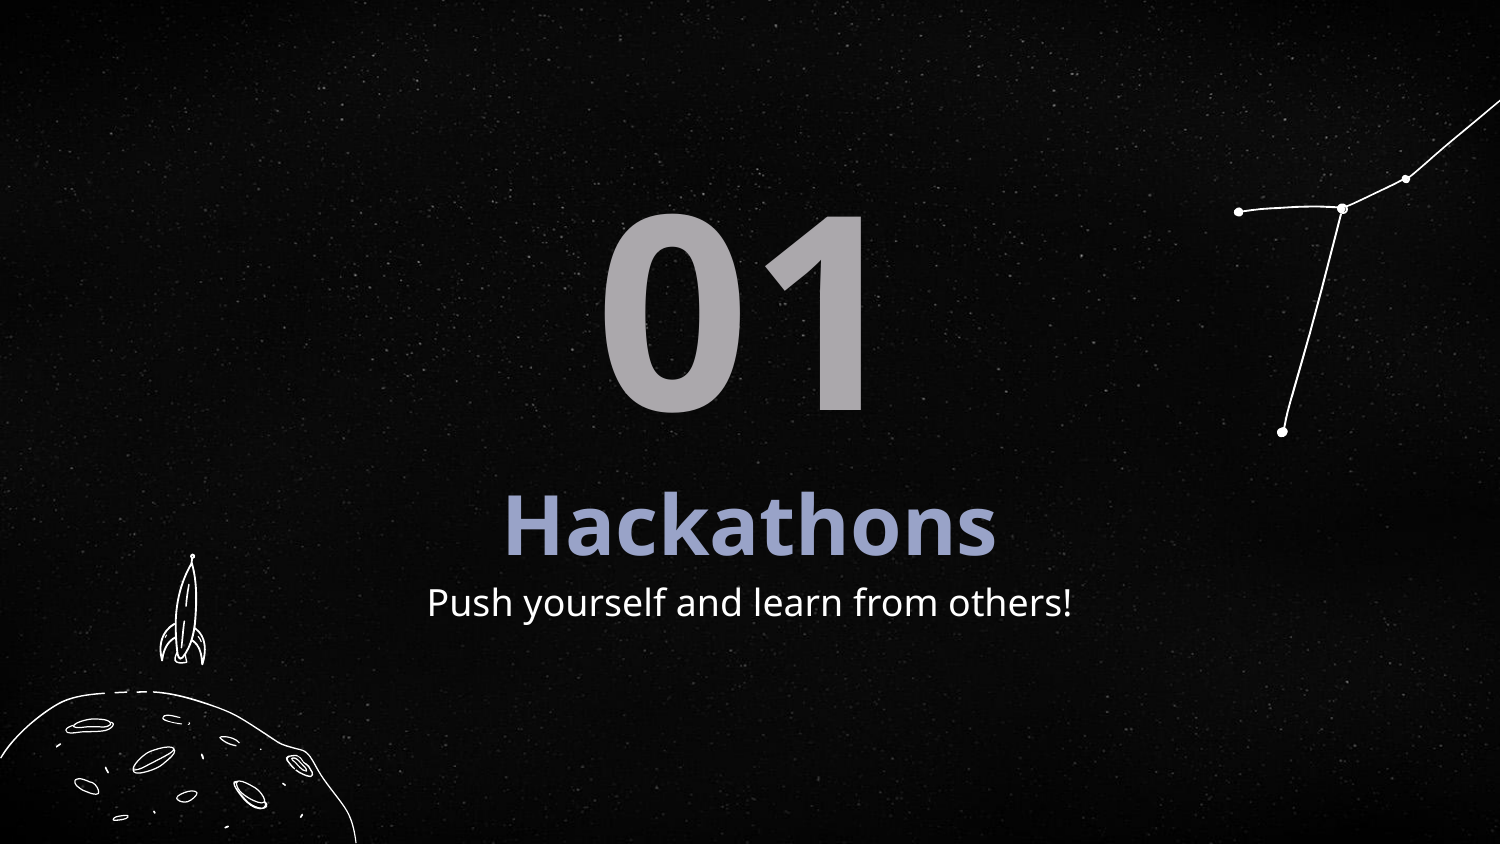

01
# Hackathons
Push yourself and learn from others!